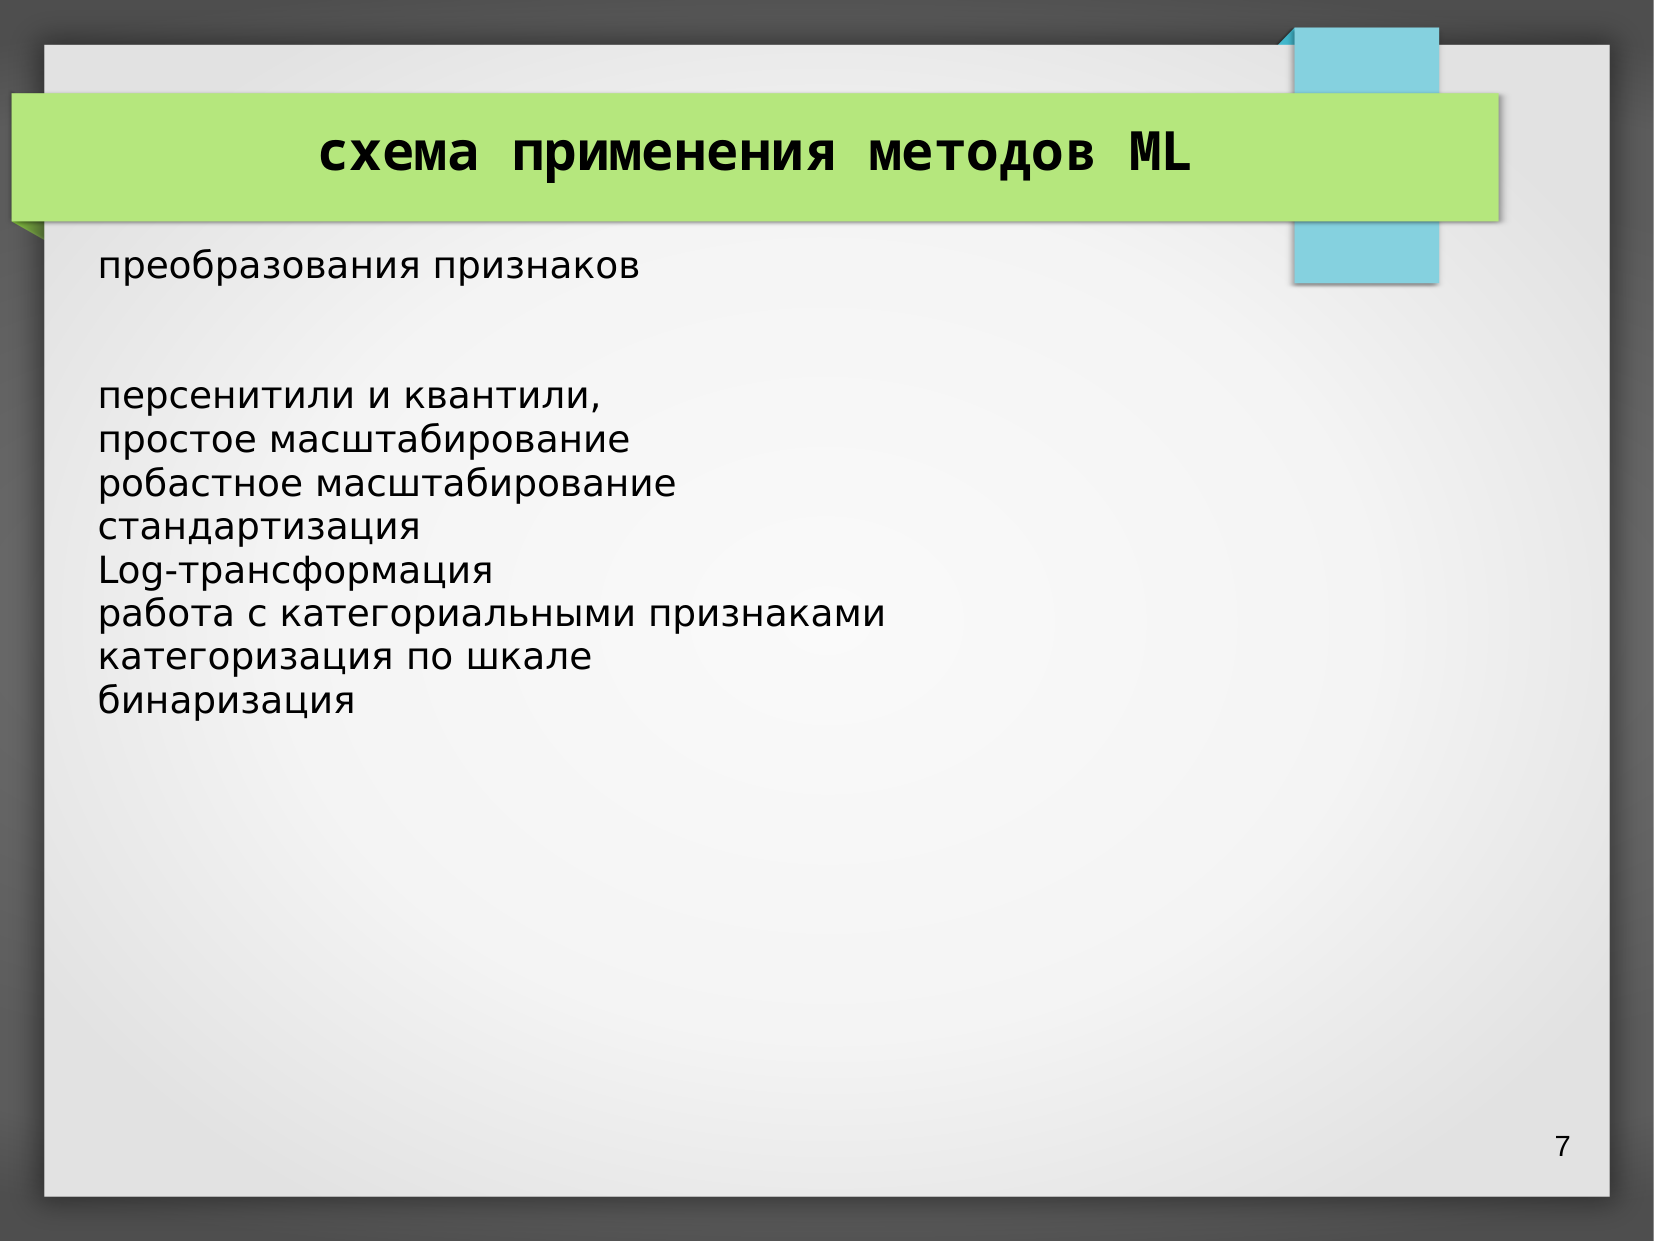

# схема применения методов ML
преобразования признаков
персенитили и квантили,
простое масштабирование
робастное масштабирование
стандартизация
Log-трансформация
работа с категориальными признаками
категоризация по шкале
бинаризация
7